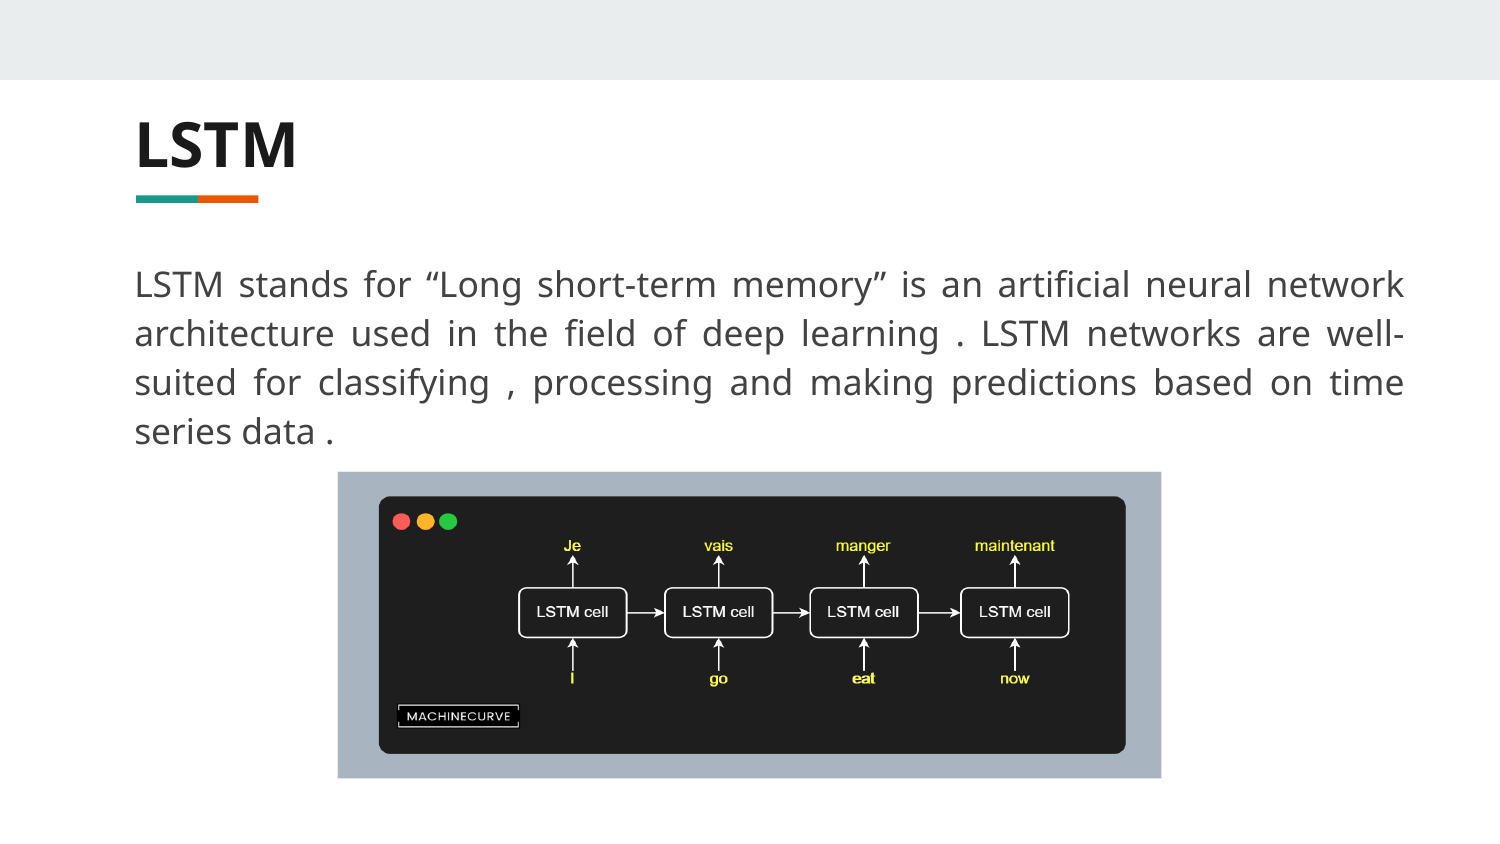

# LSTM
LSTM stands for “Long short-term memory” is an artificial neural network architecture used in the field of deep learning . LSTM networks are well-suited for classifying , processing and making predictions based on time series data .